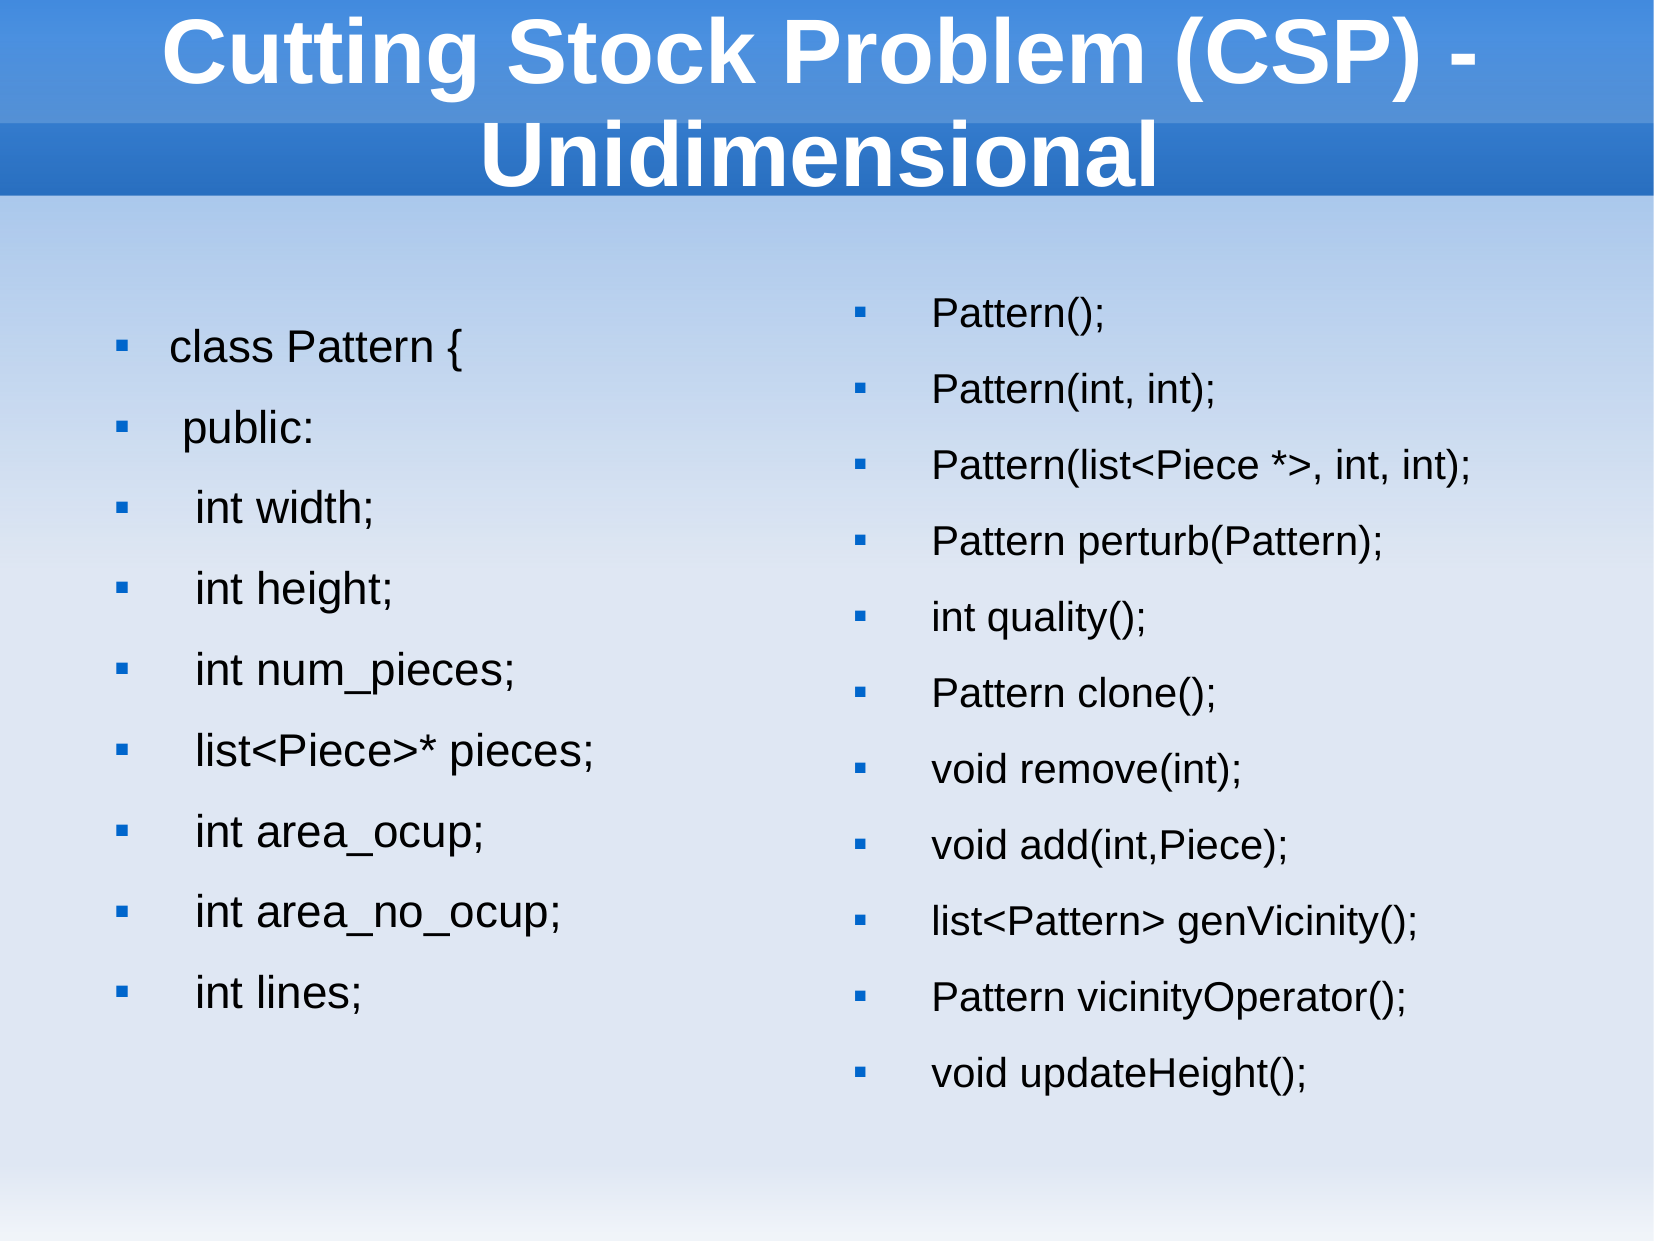

# Cutting Stock Problem (CSP) - Unidimensional
 Pattern();
 Pattern(int, int);
 Pattern(list<Piece *>, int, int);
 Pattern perturb(Pattern);
 int quality();
 Pattern clone();
 void remove(int);
 void add(int,Piece);
 list<Pattern> genVicinity();
 Pattern vicinityOperator();
 void updateHeight();
class Pattern {
 public:
 int width;
 int height;
 int num_pieces;
 list<Piece>* pieces;
 int area_ocup;
 int area_no_ocup;
 int lines;